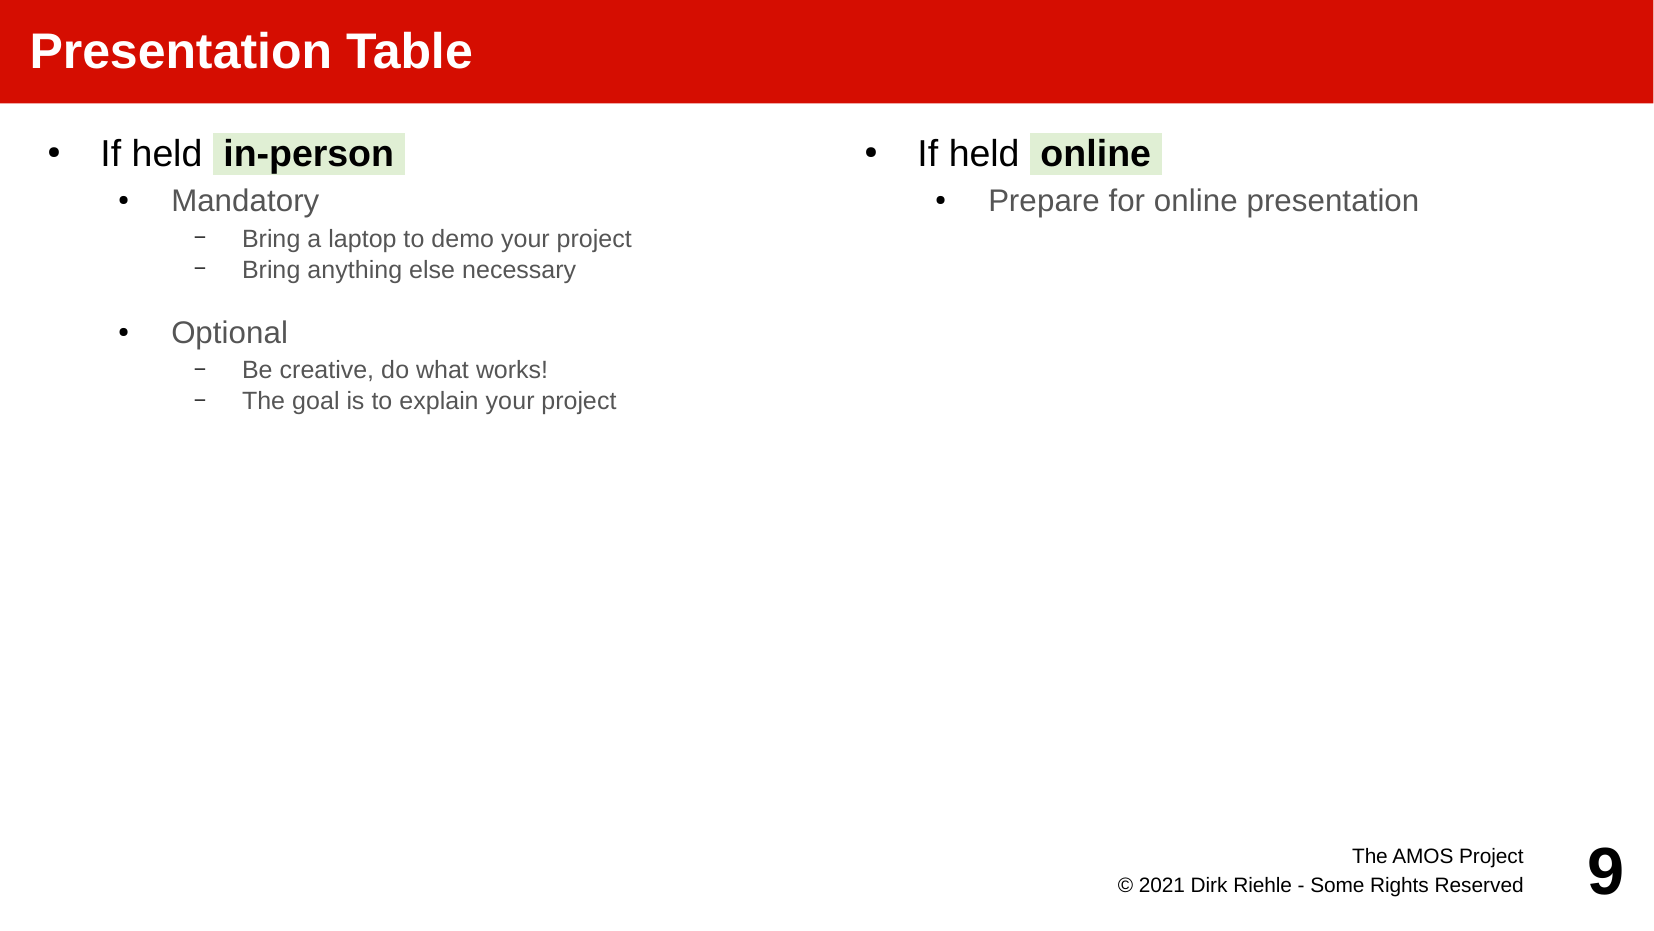

# Presentation Table
If held in-person
Mandatory
Bring a laptop to demo your project
Bring anything else necessary
Optional
Be creative, do what works!
The goal is to explain your project
If held online
Prepare for online presentation
The AMOS Project
9
© 2021 Dirk Riehle - Some Rights Reserved